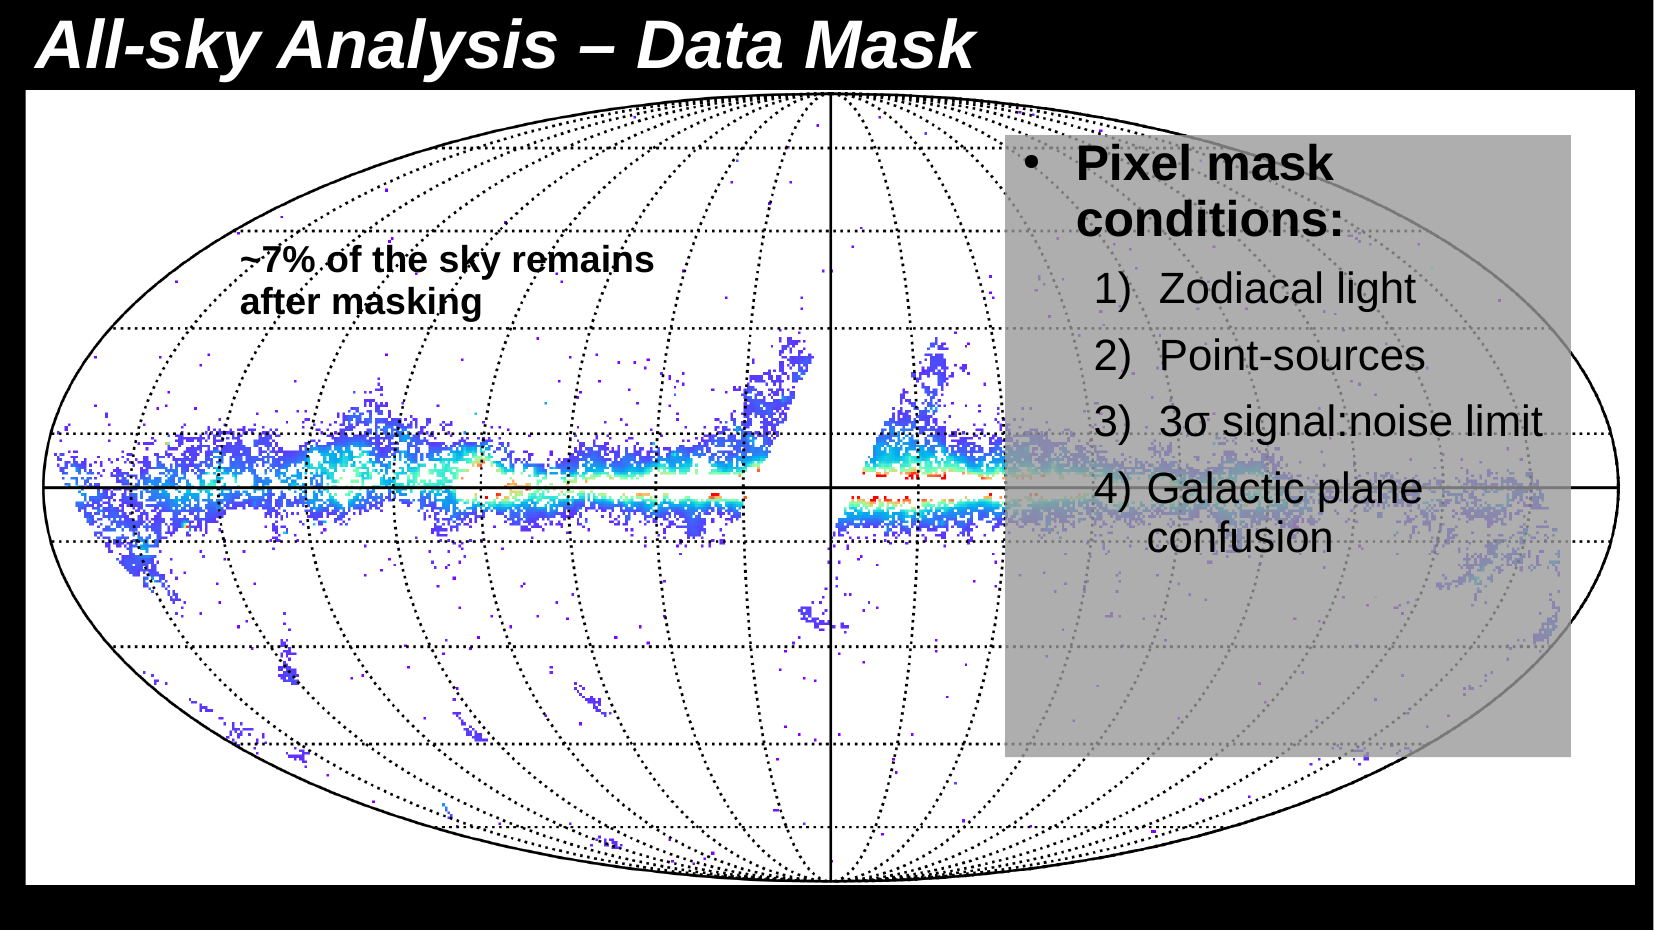

# All-sky Analysis – Data Mask
Pixel mask conditions:
 Zodiacal light
 Point-sources
 3σ signal:noise limit
Galactic plane confusion
~7% of the sky remains
after masking